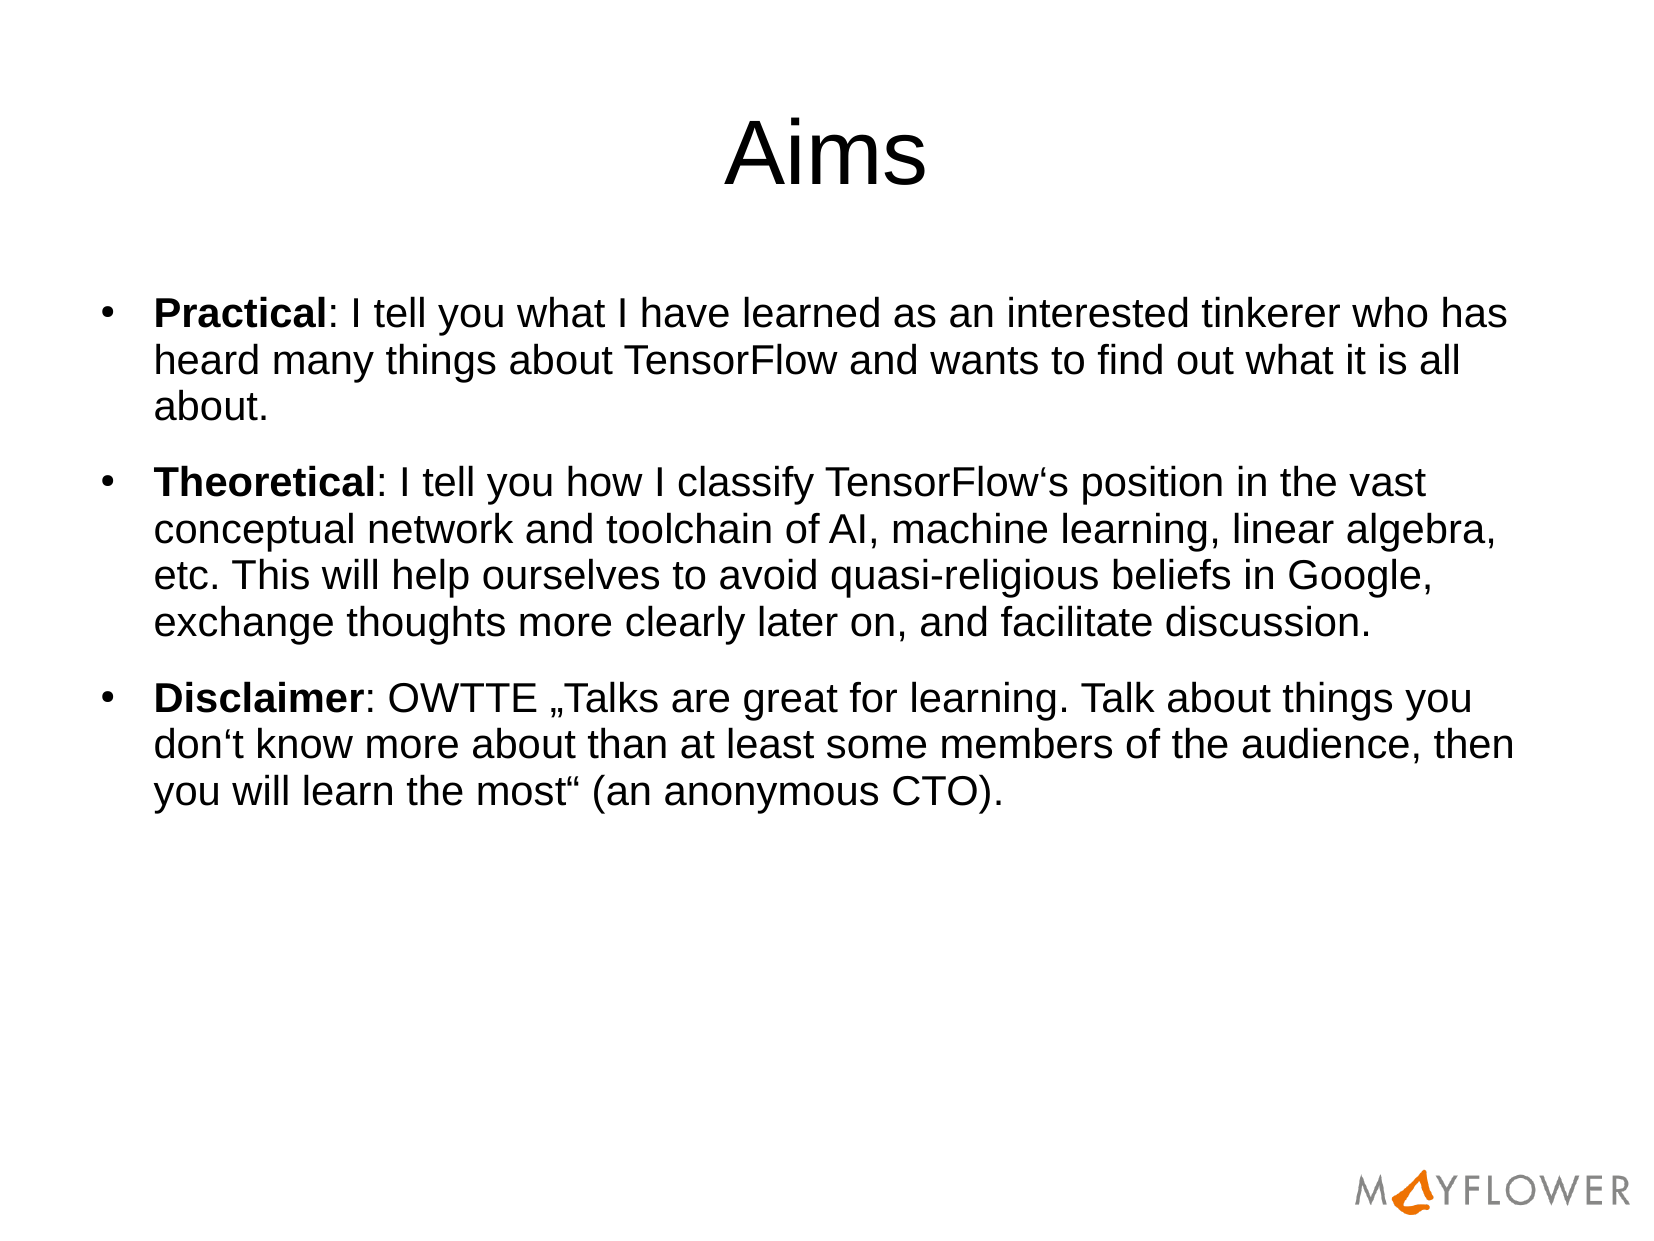

# Aims
Practical: I tell you what I have learned as an interested tinkerer who has heard many things about TensorFlow and wants to find out what it is all about.
Theoretical: I tell you how I classify TensorFlow‘s position in the vast conceptual network and toolchain of AI, machine learning, linear algebra, etc. This will help ourselves to avoid quasi-religious beliefs in Google, exchange thoughts more clearly later on, and facilitate discussion.
Disclaimer: OWTTE „Talks are great for learning. Talk about things you don‘t know more about than at least some members of the audience, then you will learn the most“ (an anonymous CTO).